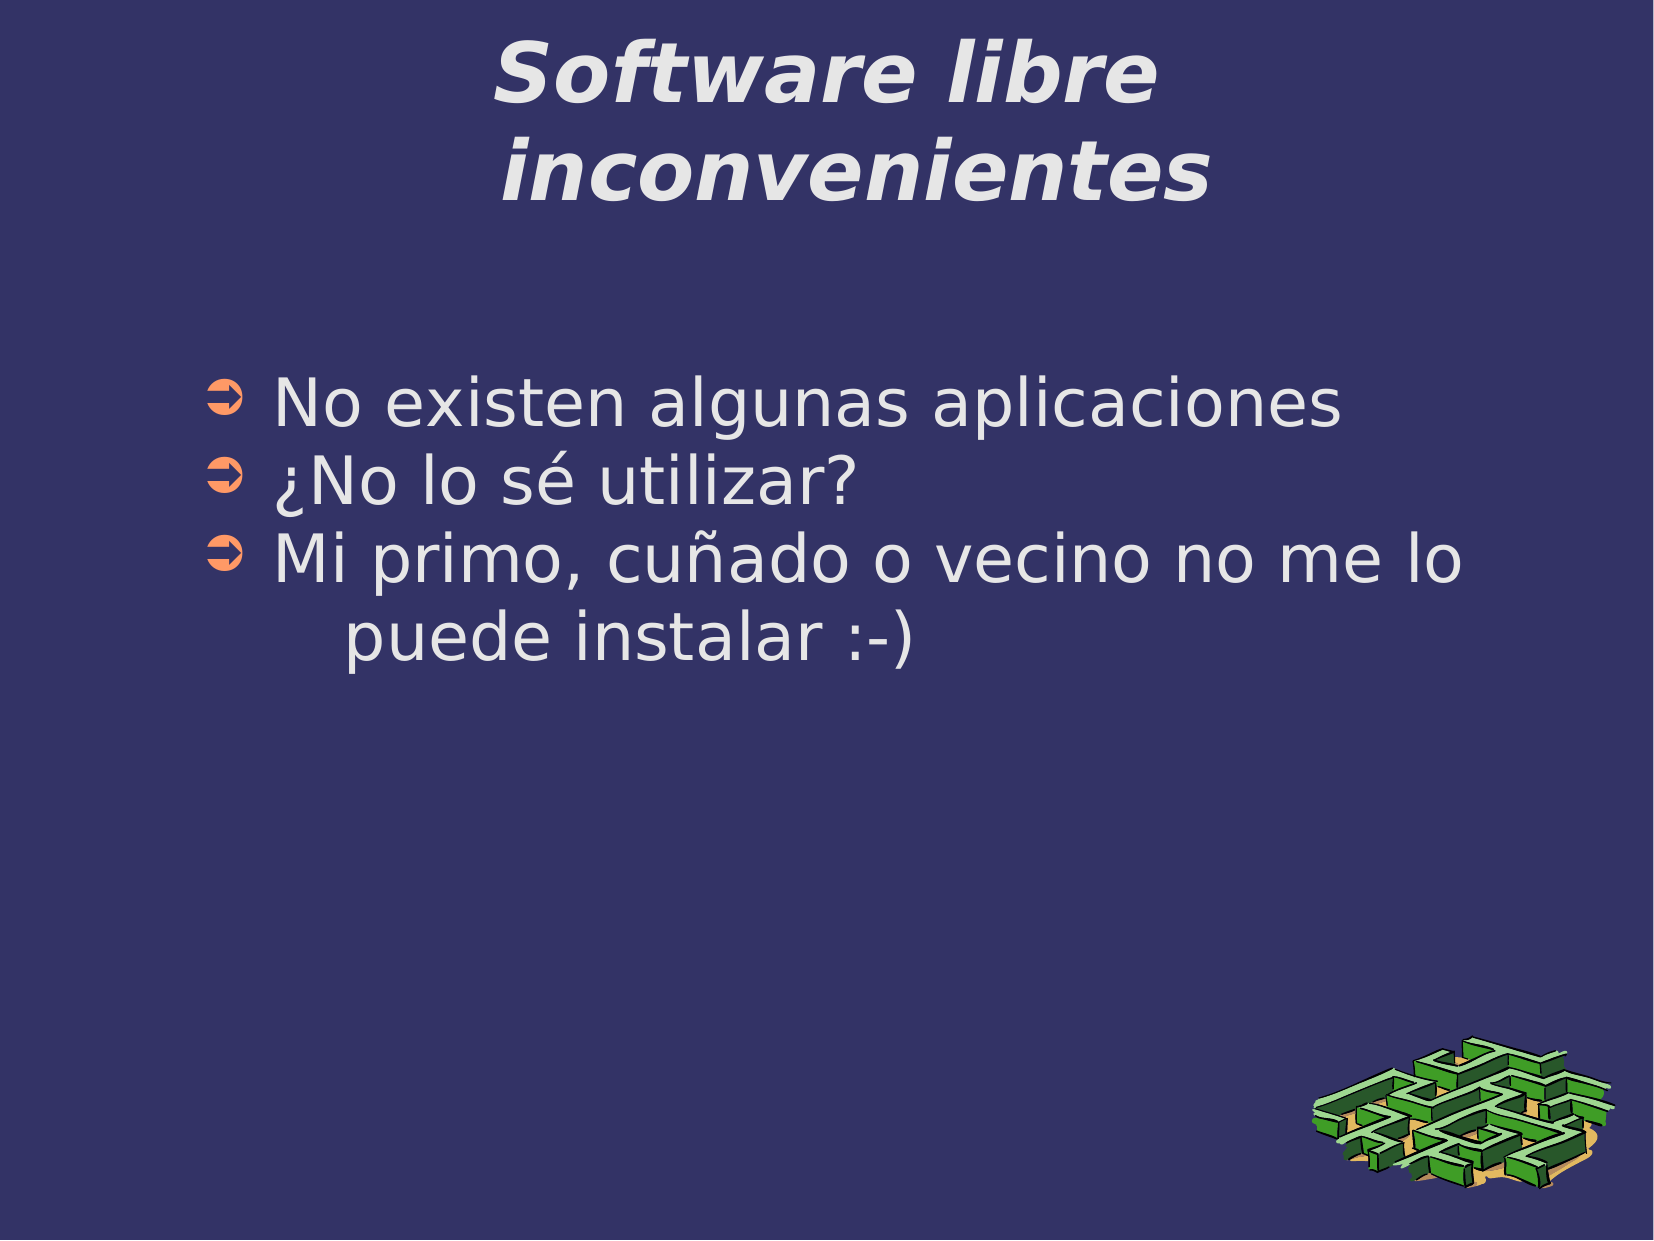

# Software libre inconvenientes
No existen algunas aplicaciones
¿No lo sé utilizar?
Mi primo, cuñado o vecino no me lo puede instalar :-)